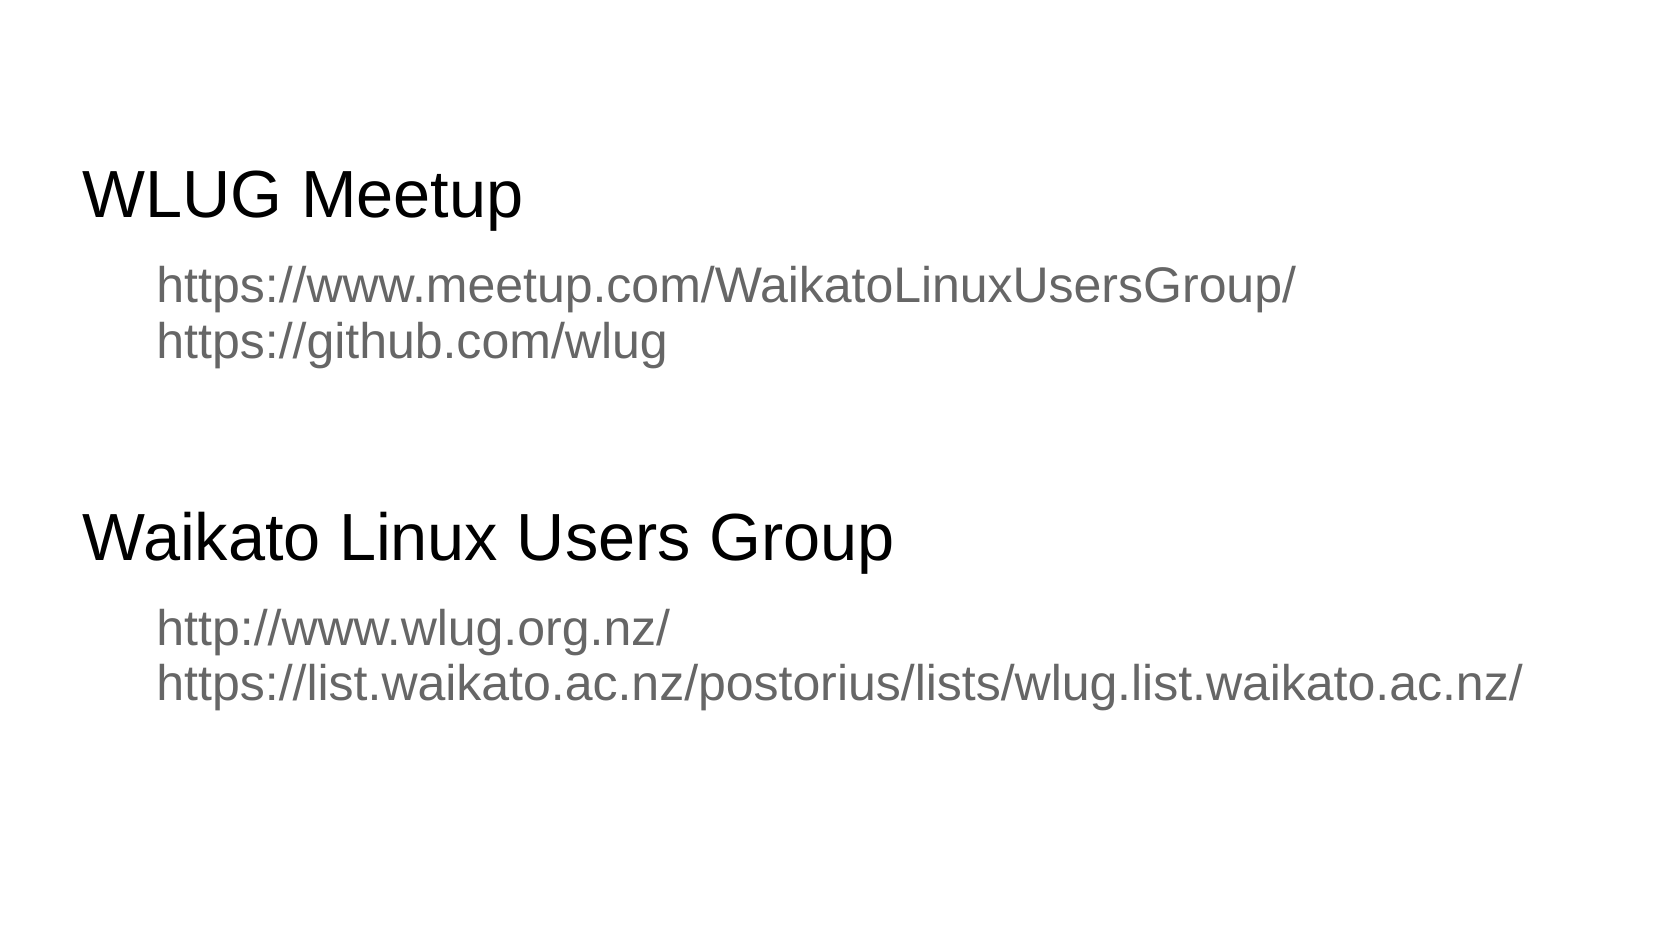

# WLUG Meetup
	https://www.meetup.com/WaikatoLinuxUsersGroup/
	https://github.com/wlug
Waikato Linux Users Group
	http://www.wlug.org.nz/
	https://list.waikato.ac.nz/postorius/lists/wlug.list.waikato.ac.nz/